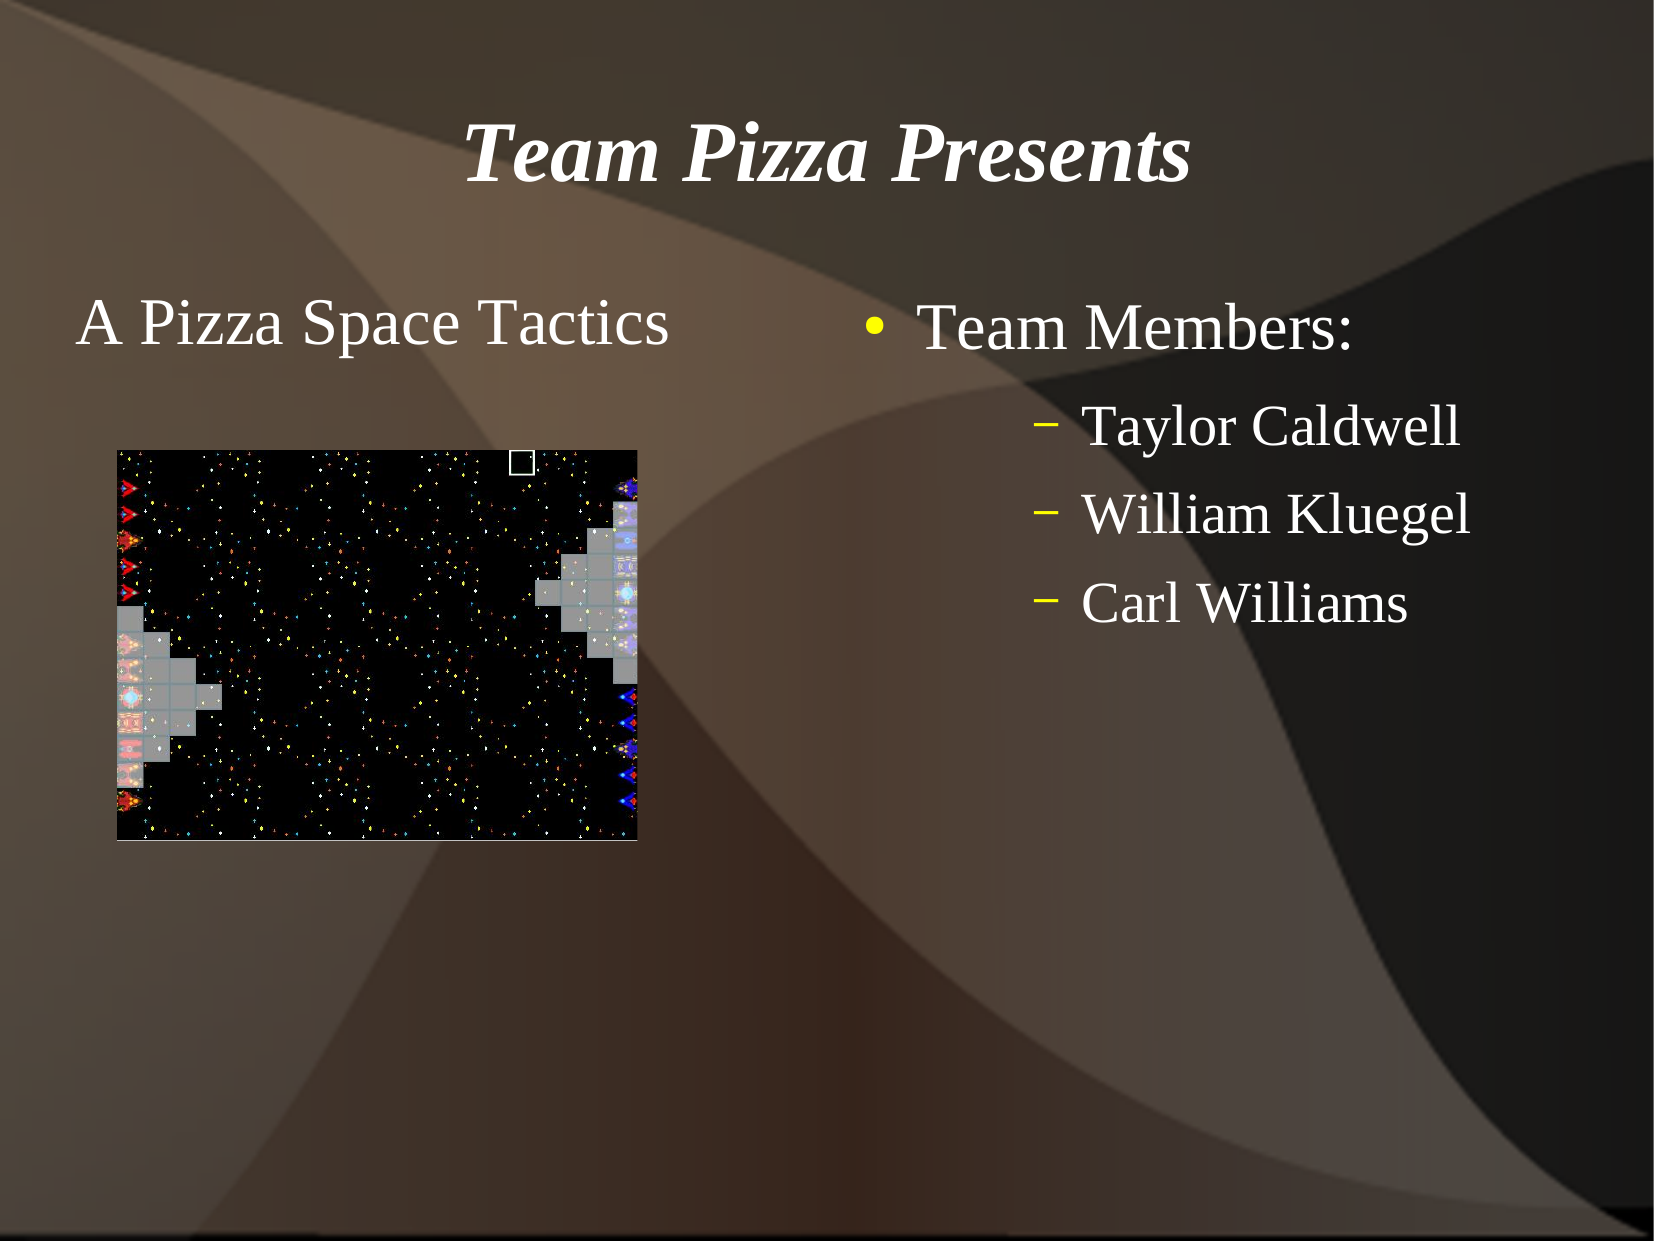

# Team Pizza Presents
A Pizza Space Tactics
Team Members:
Taylor Caldwell
William Kluegel
Carl Williams